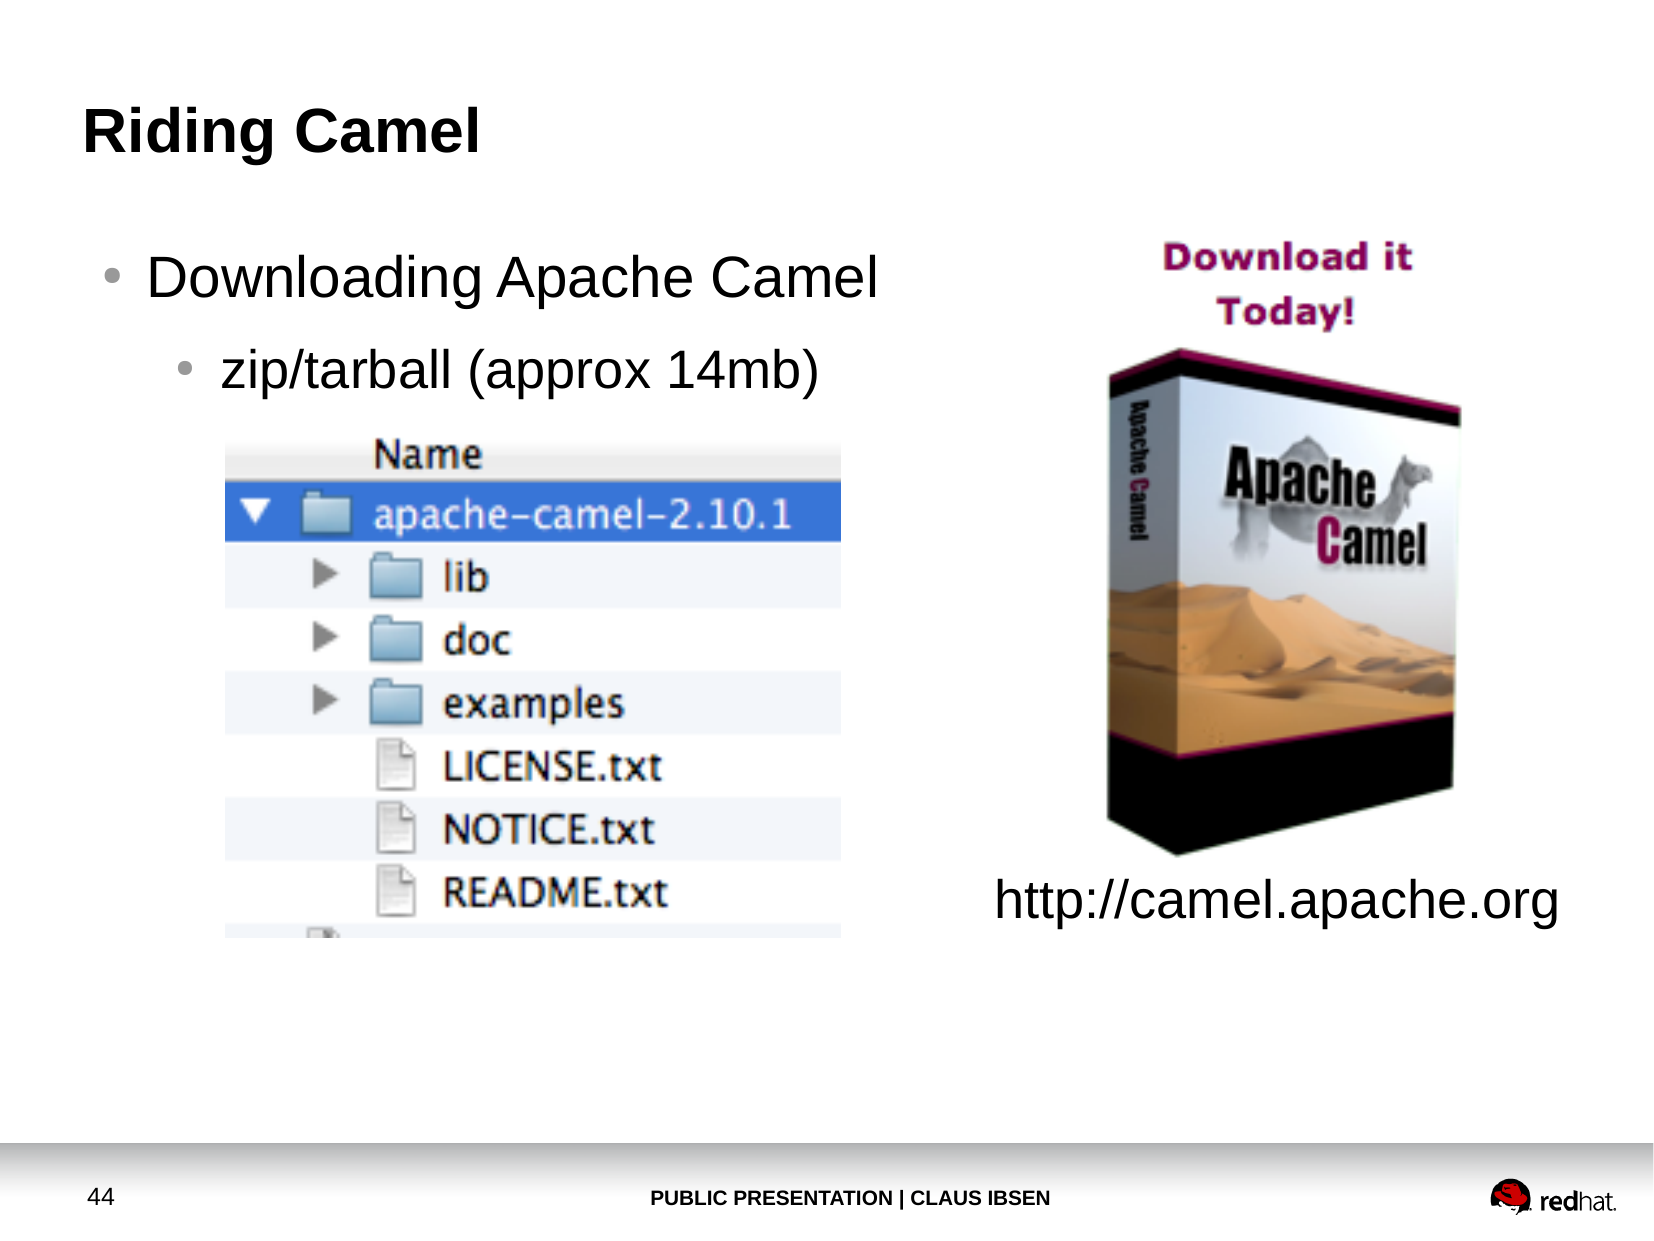

# Riding Camel
Downloading Apache Camel
zip/tarball (approx 14mb)
http://camel.apache.org